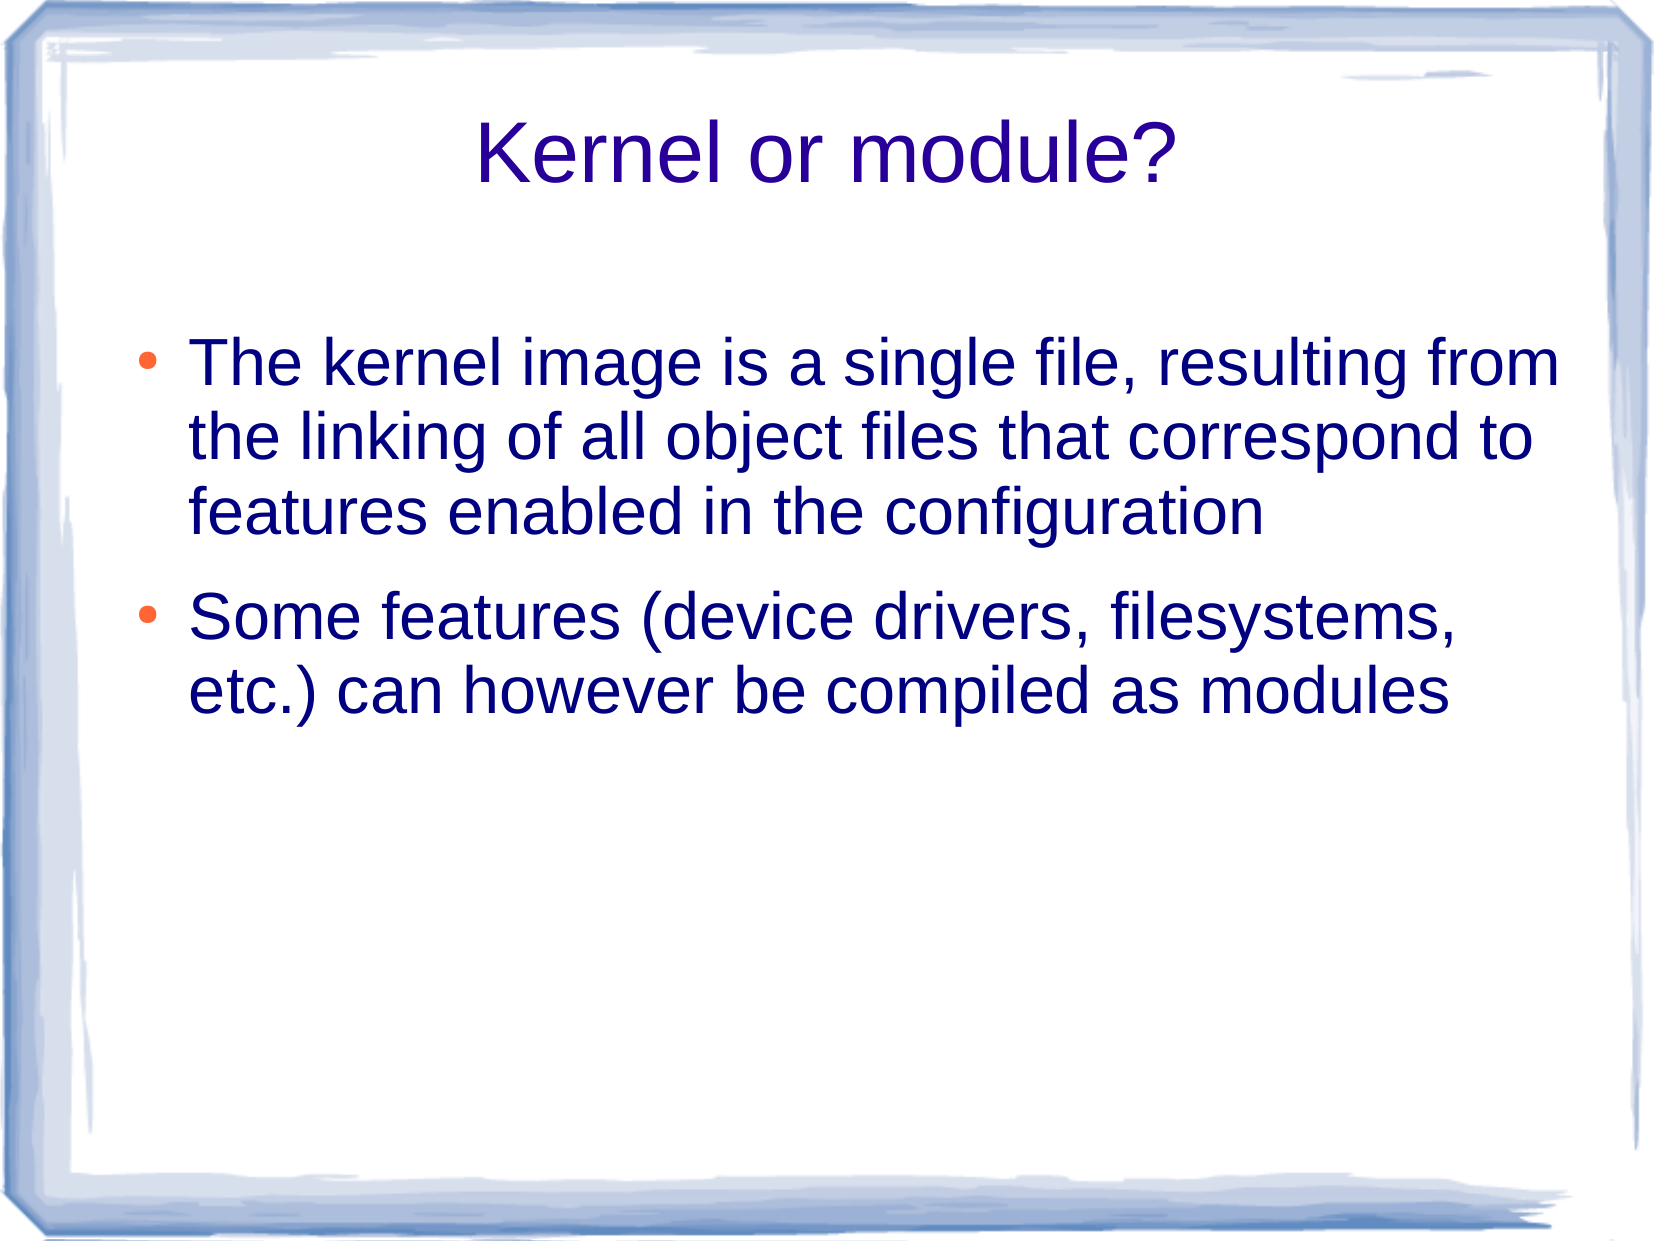

# Kernel or module?
The kernel image is a single file, resulting from the linking of all object files that correspond to features enabled in the configuration
Some features (device drivers, filesystems, etc.) can however be compiled as modules